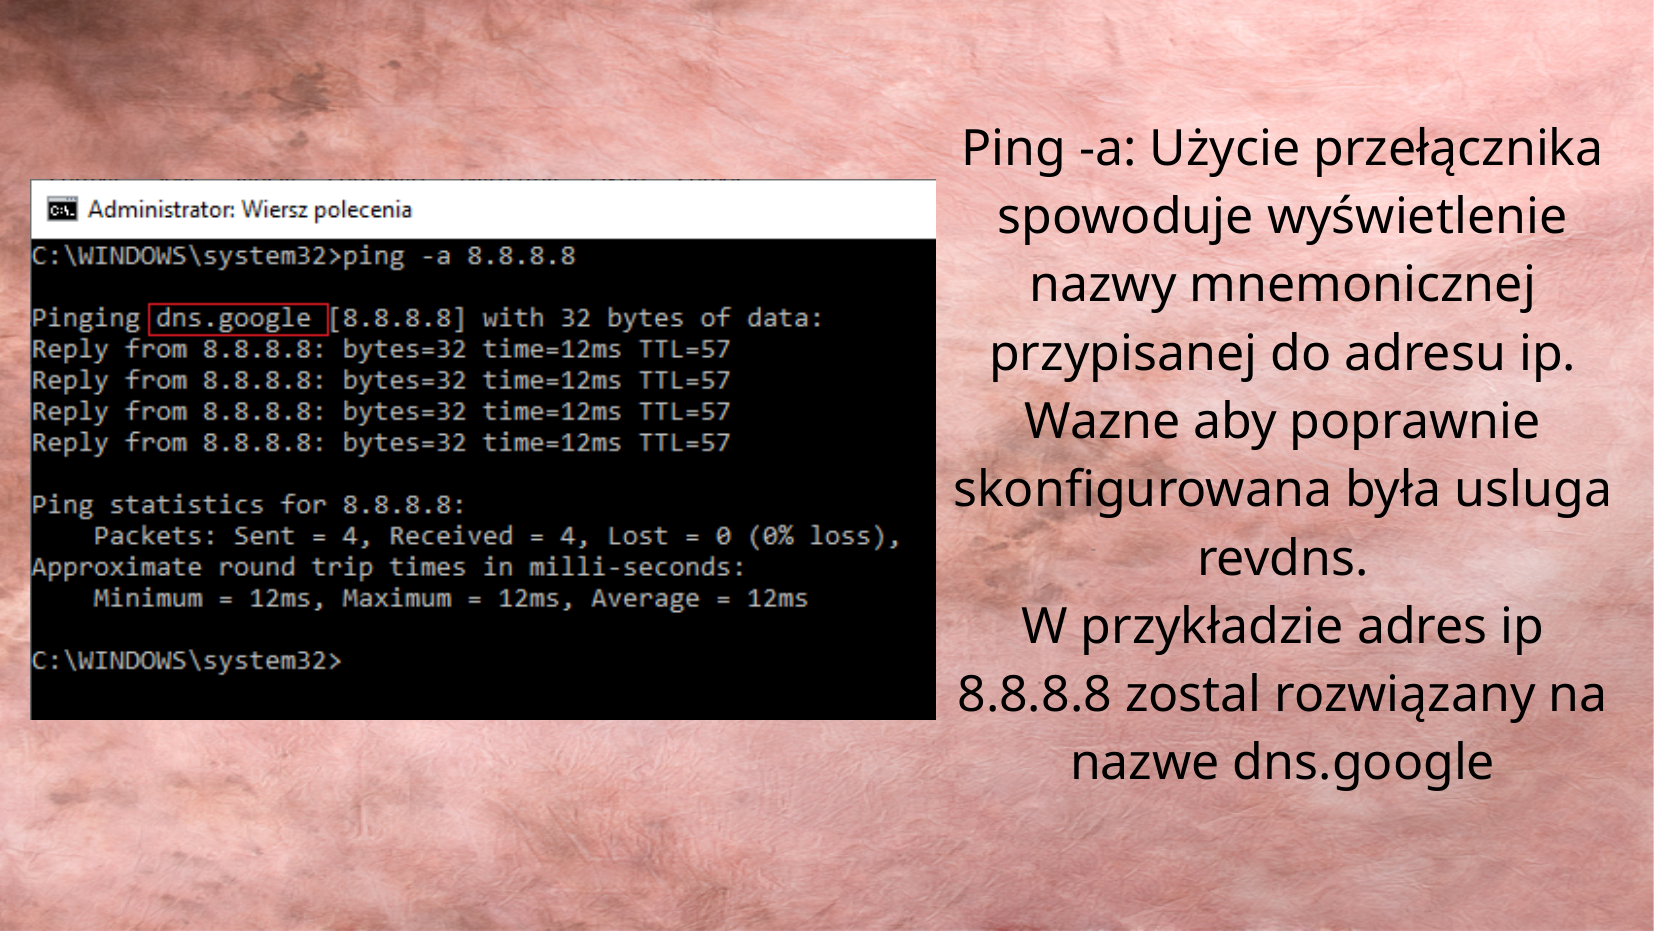

# Ping -a: Użycie przełącznika spowoduje wyświetlenie nazwy mnemonicznej przypisanej do adresu ip. Wazne aby poprawnie skonfigurowana była usluga revdns. W przykładzie adres ip 8.8.8.8 zostal rozwiązany na nazwe dns.google